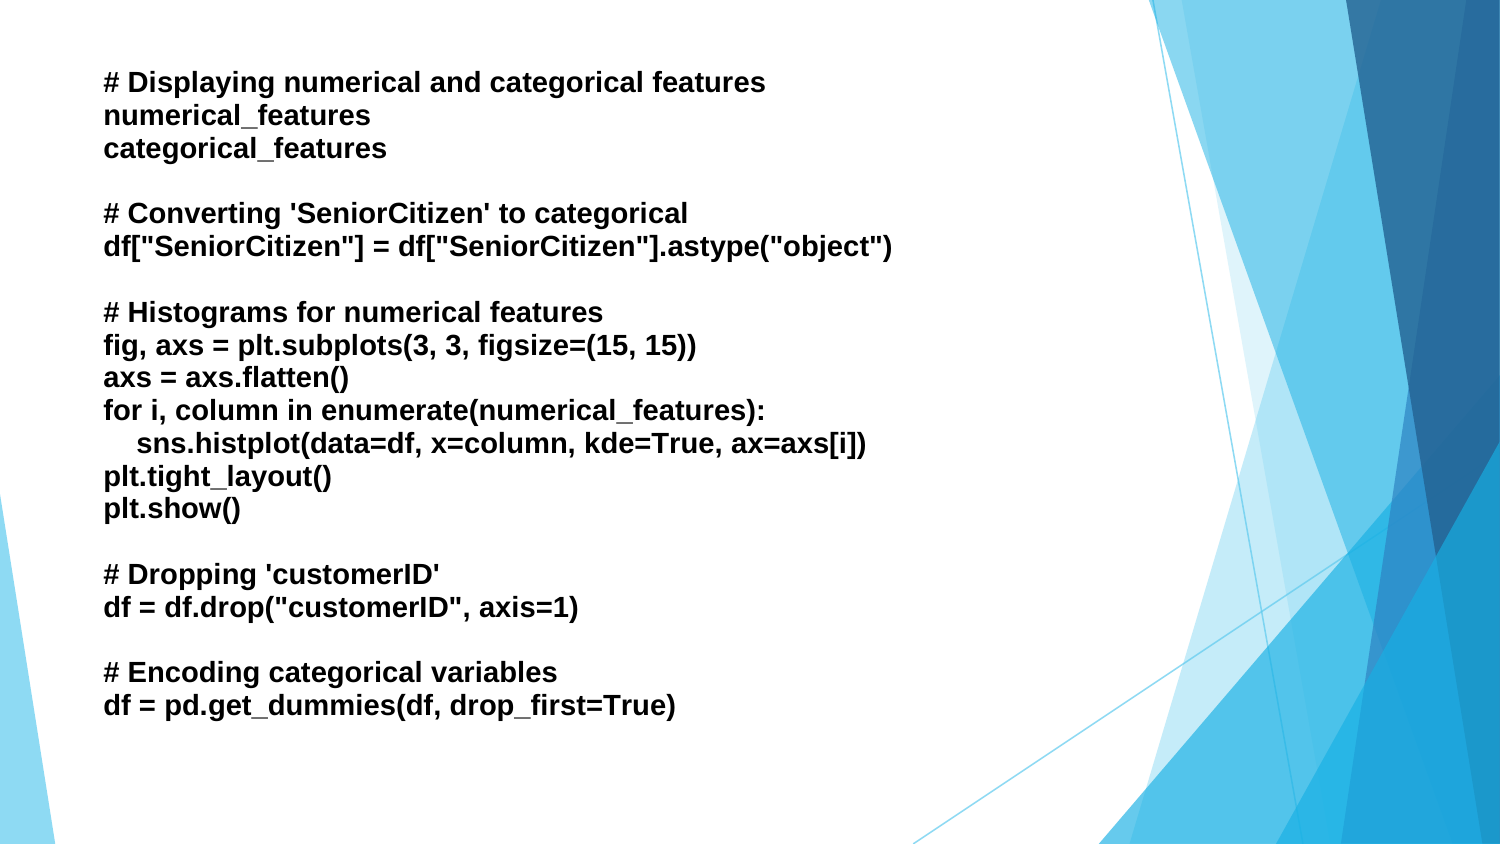

# Displaying numerical and categorical features
numerical_features
categorical_features
# Converting 'SeniorCitizen' to categorical
df["SeniorCitizen"] = df["SeniorCitizen"].astype("object")
# Histograms for numerical features
fig, axs = plt.subplots(3, 3, figsize=(15, 15))
axs = axs.flatten()
for i, column in enumerate(numerical_features):
 sns.histplot(data=df, x=column, kde=True, ax=axs[i])
plt.tight_layout()
plt.show()
# Dropping 'customerID'
df = df.drop("customerID", axis=1)
# Encoding categorical variables
df = pd.get_dummies(df, drop_first=True)